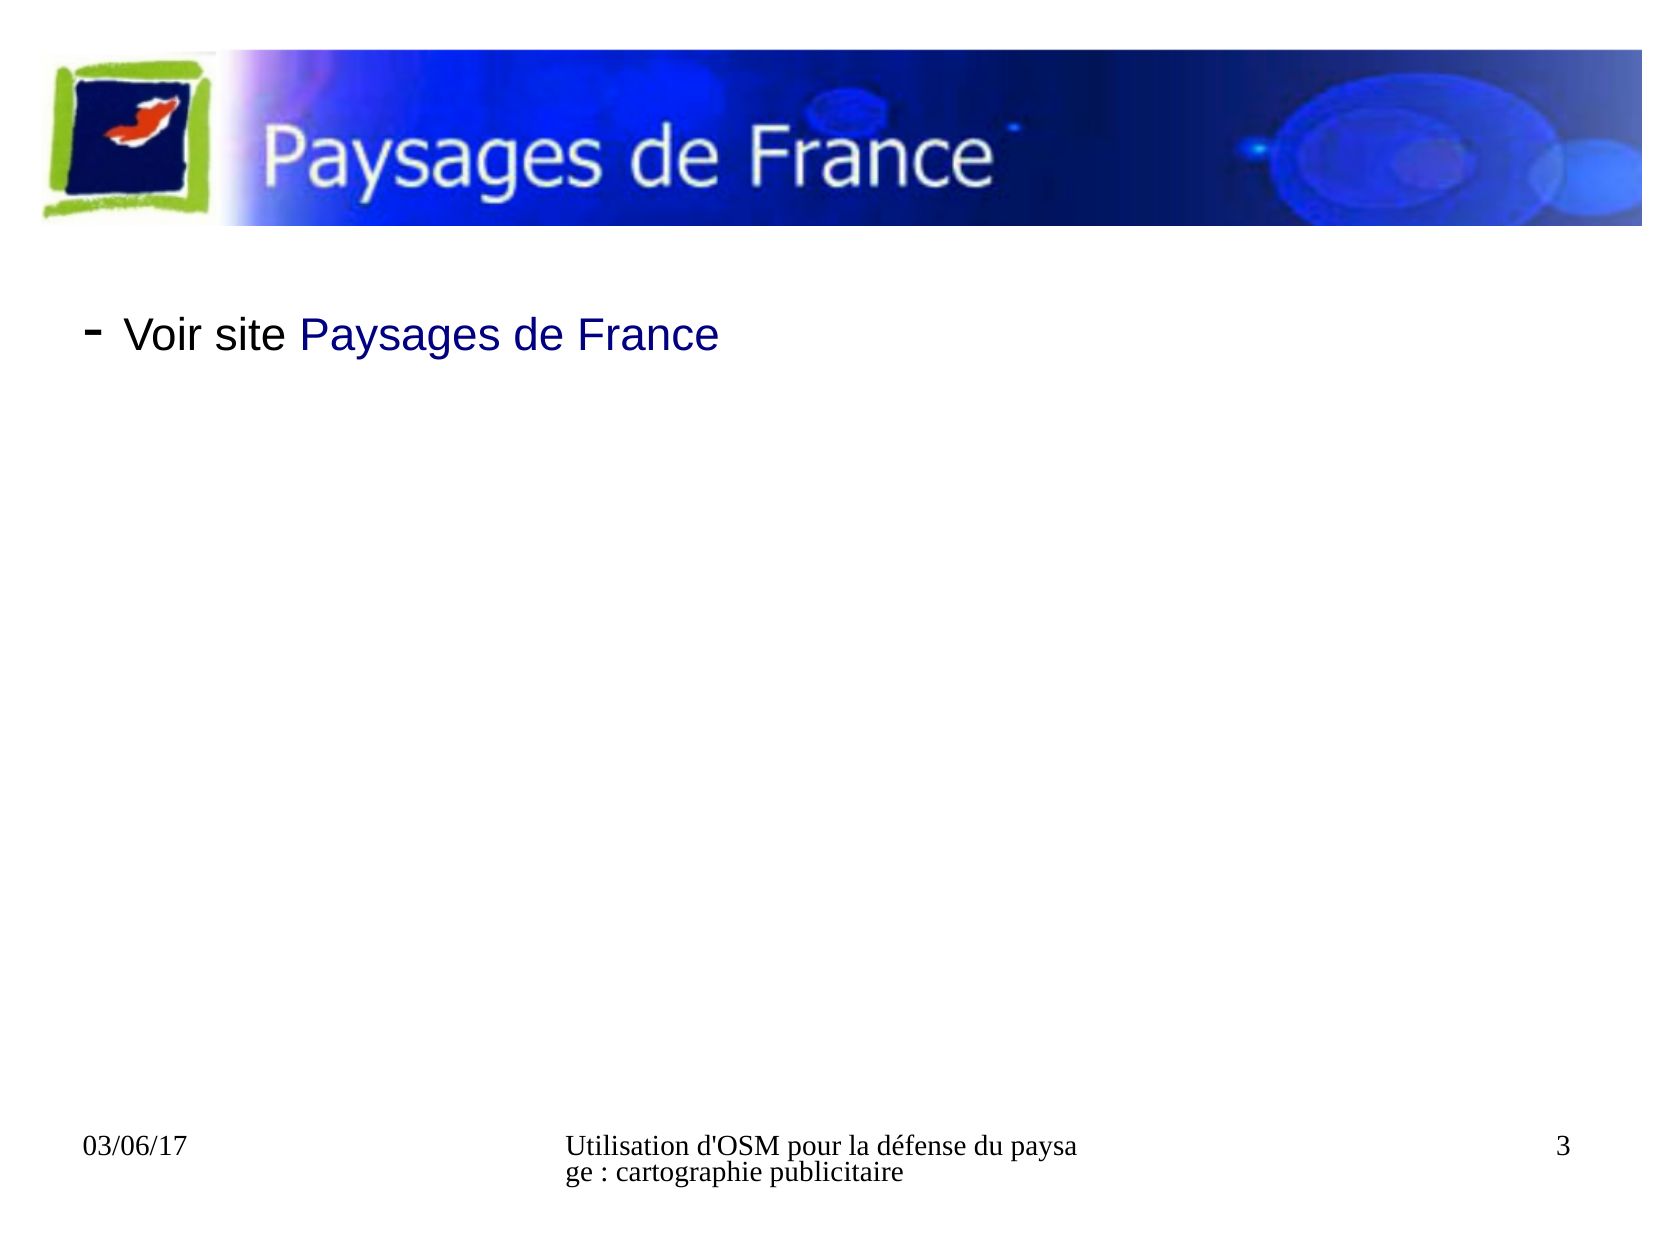

# - Voir site Paysages de France
03/06/17
Utilisation d'OSM pour la défense du paysage : cartographie publicitaire
3